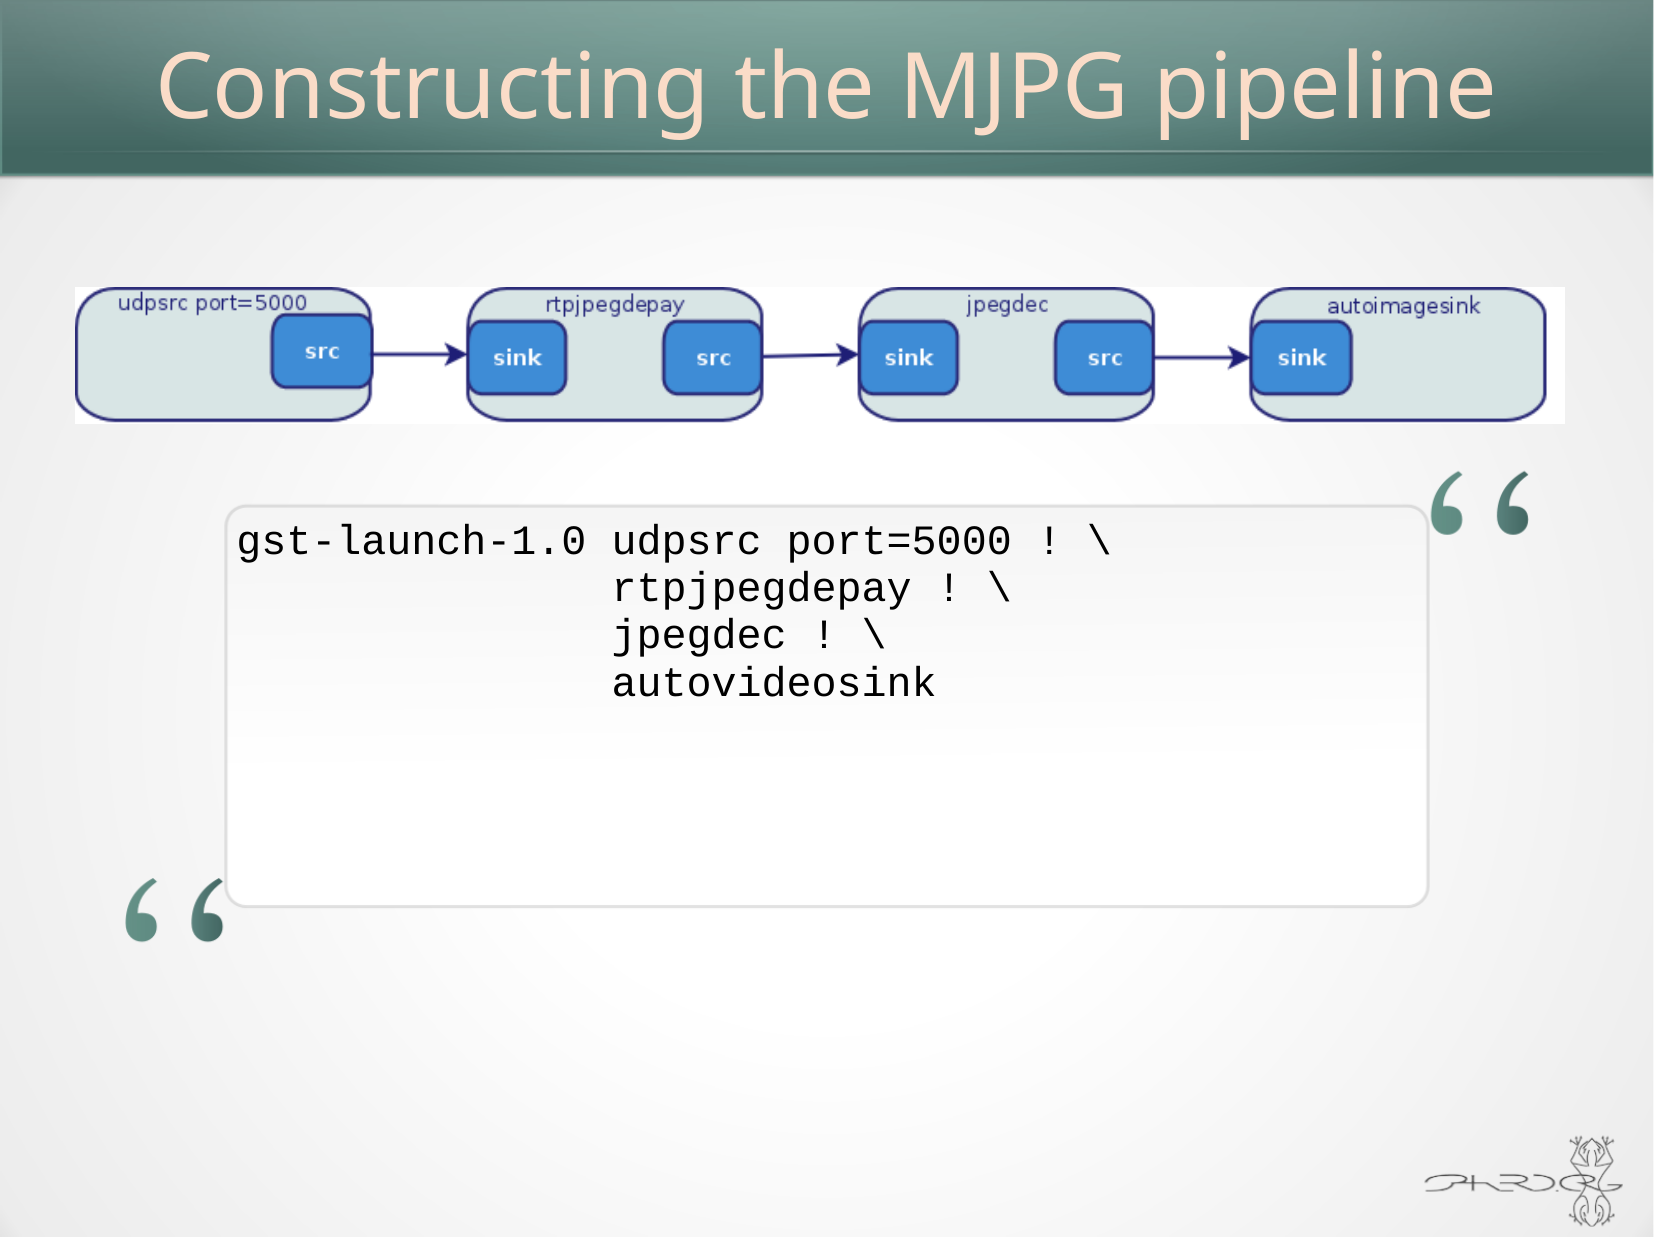

# Constructing the MJPG pipeline
gst-launch-1.0 udpsrc port=5000 ! \
 rtpjpegdepay ! \
 jpegdec ! \
 autovideosink